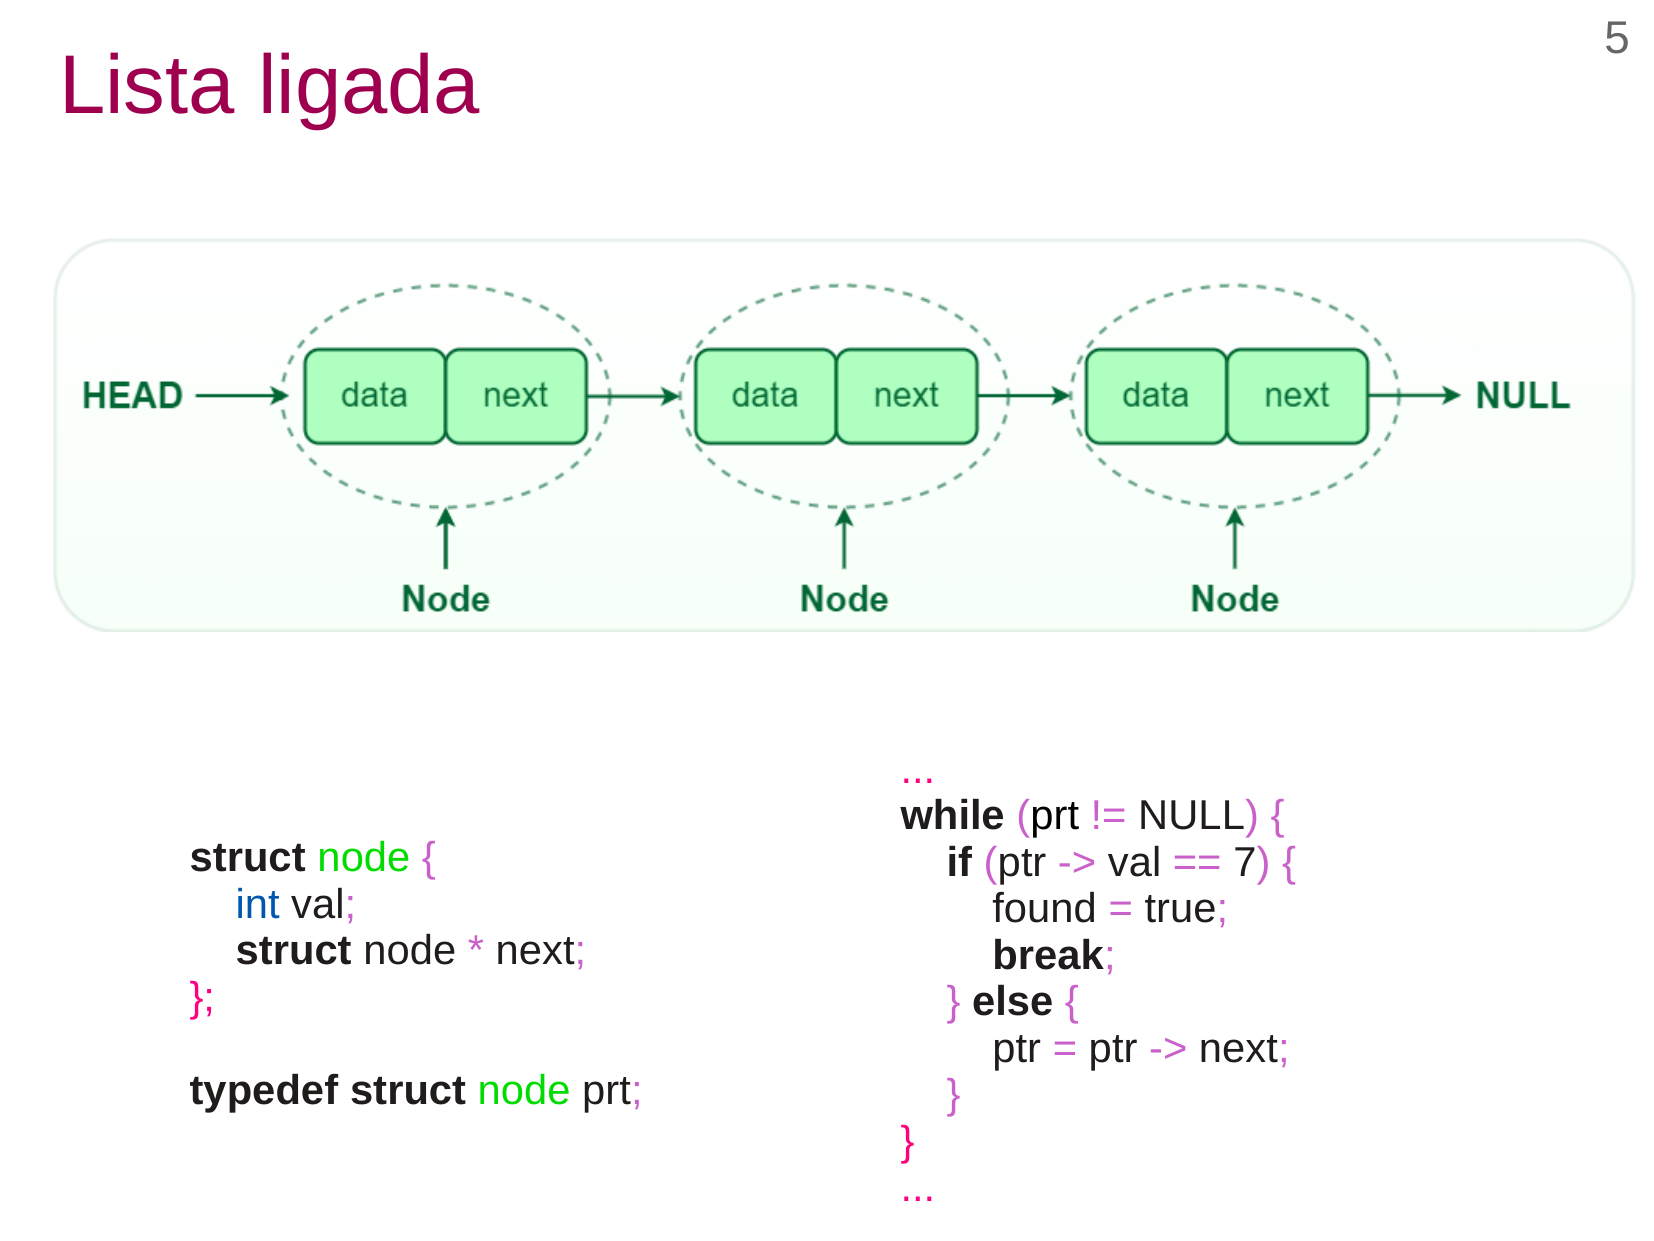

5
# Lista ligada
...
while (prt != NULL) {
 if (ptr -> val == 7) {
 found = true;
 break;
 } else {
 ptr = ptr -> next;
 }
}
...
struct node {
 int val;
 struct node * next;
};
typedef struct node prt;